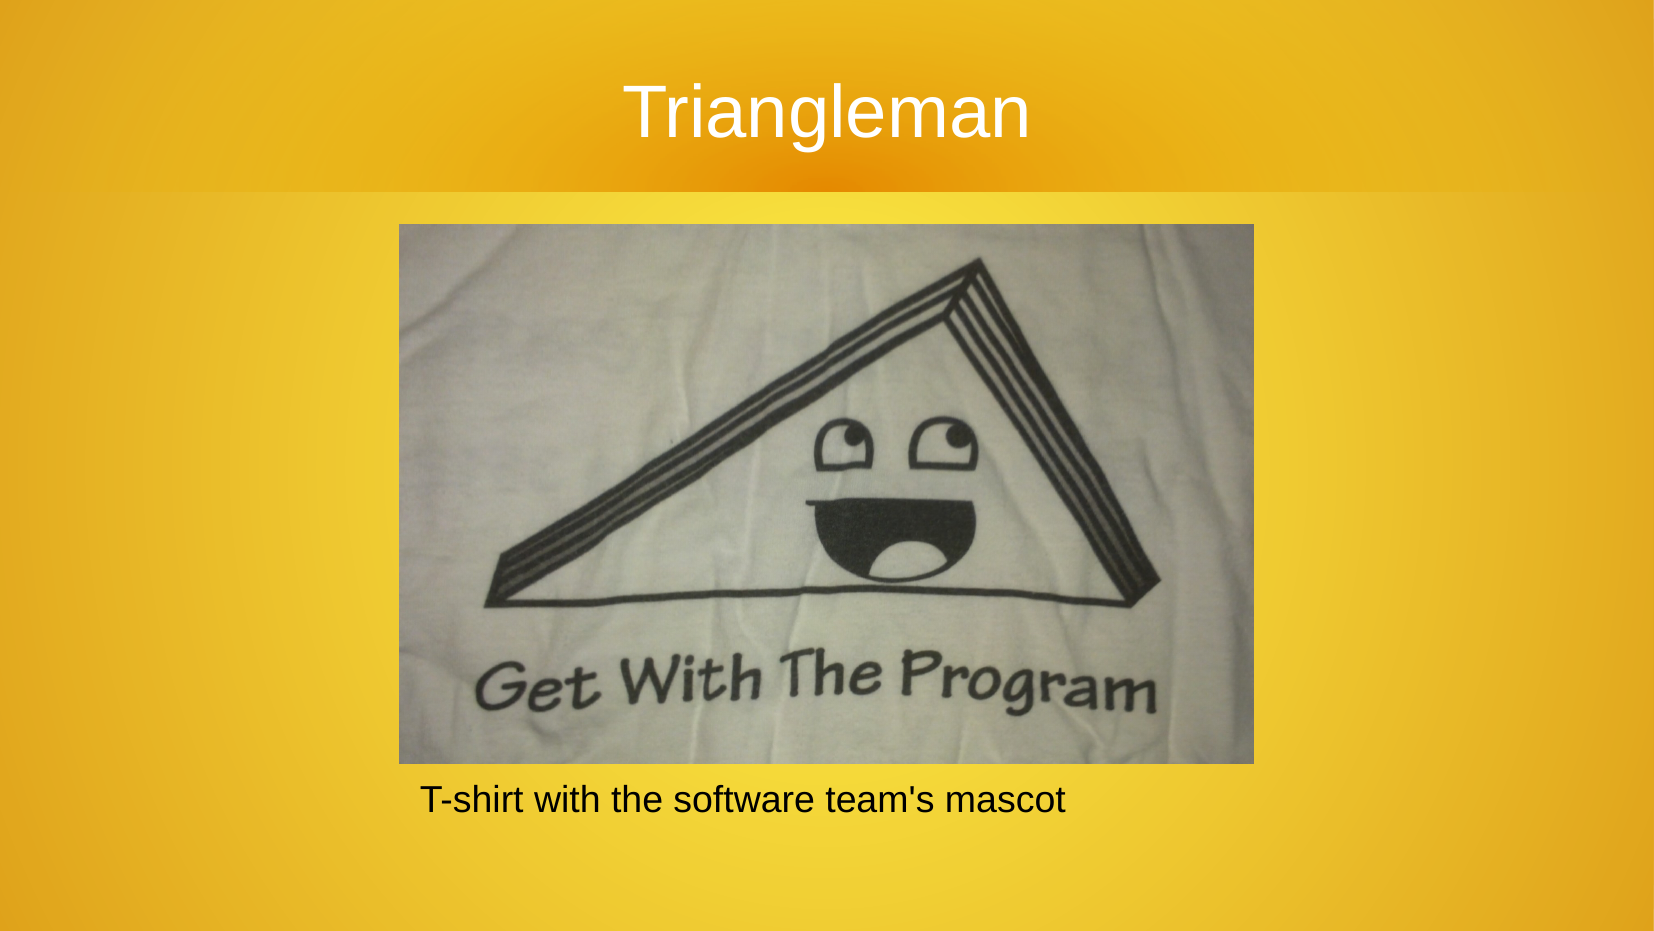

# Triangleman
T-shirt with the software team's mascot